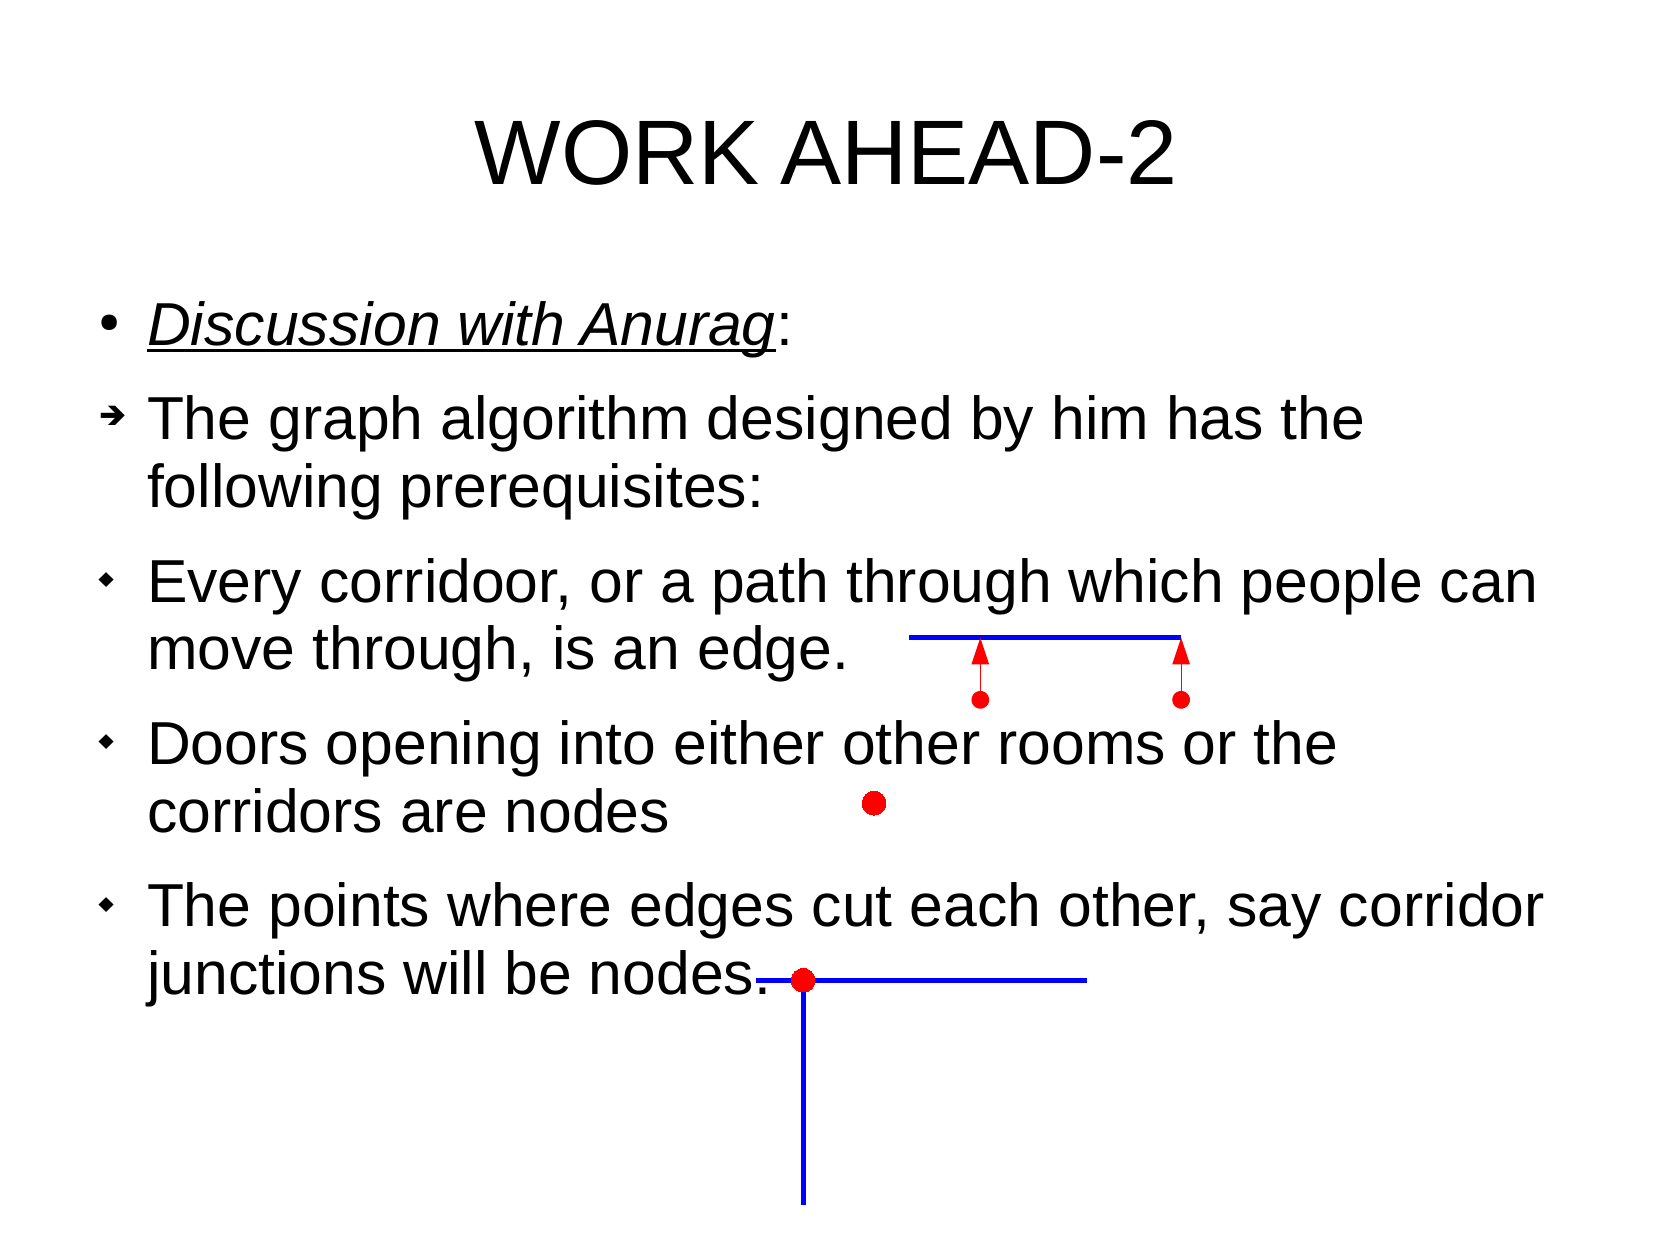

# WORK AHEAD-2
Discussion with Anurag:
The graph algorithm designed by him has the following prerequisites:
Every corridoor, or a path through which people can move through, is an edge.
Doors opening into either other rooms or the corridors are nodes
The points where edges cut each other, say corridor junctions will be nodes.